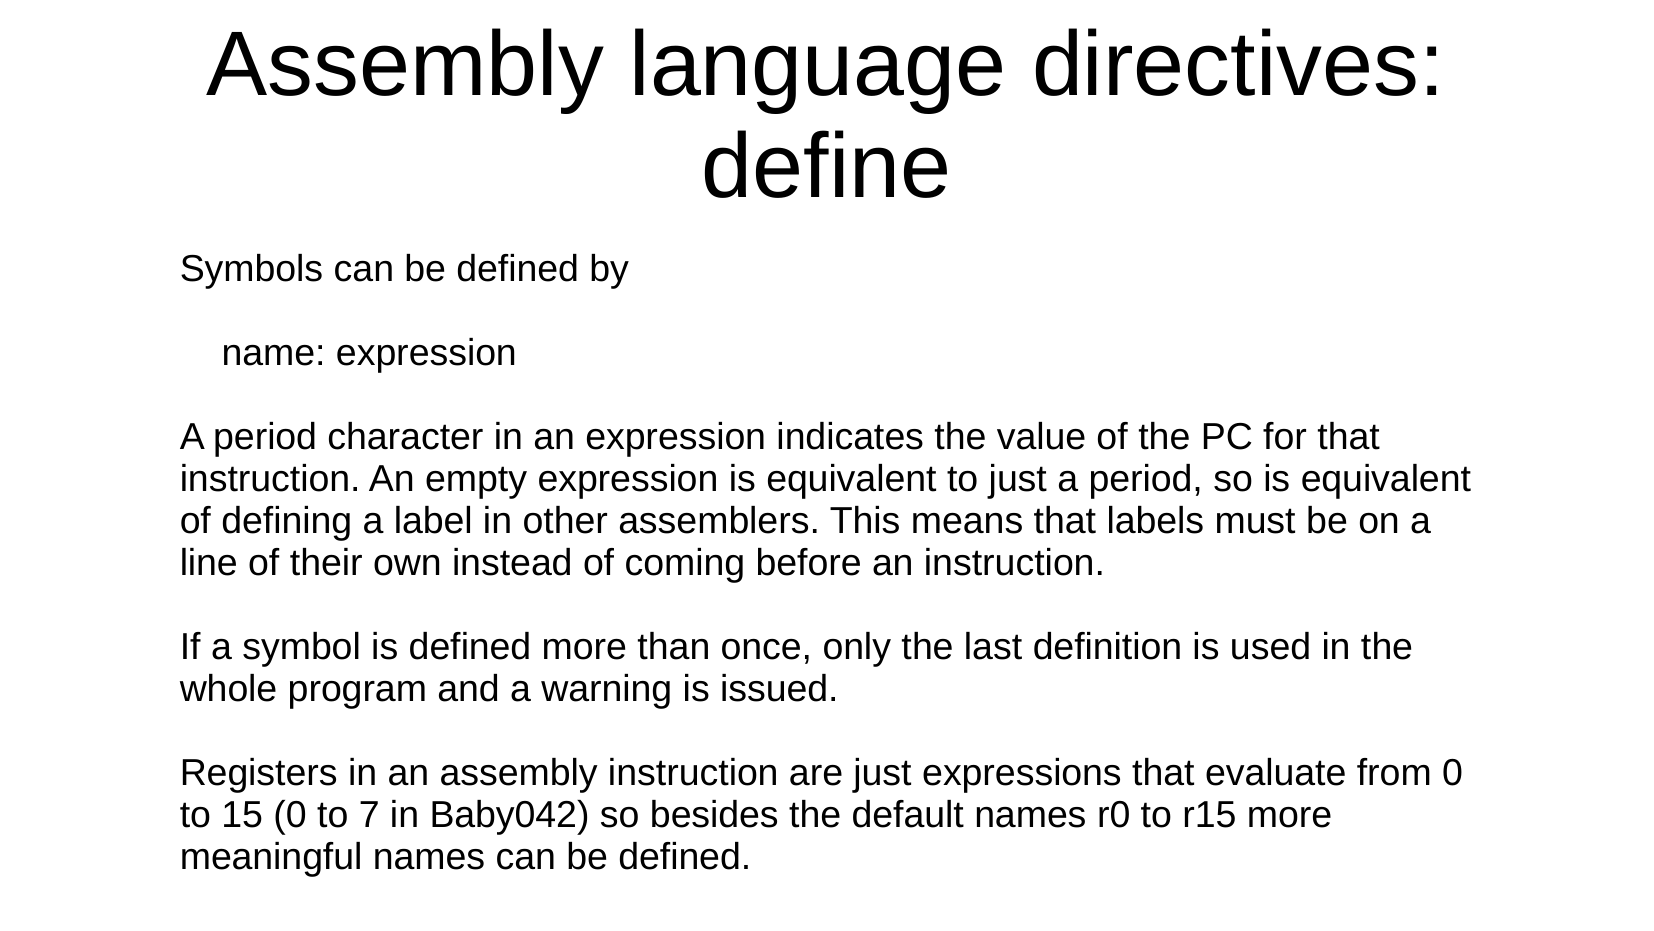

# Assembly language directives: define
Symbols can be defined by
 name: expression
A period character in an expression indicates the value of the PC for that instruction. An empty expression is equivalent to just a period, so is equivalent of defining a label in other assemblers. This means that labels must be on a line of their own instead of coming before an instruction.
If a symbol is defined more than once, only the last definition is used in the whole program and a warning is issued.
Registers in an assembly instruction are just expressions that evaluate from 0 to 15 (0 to 7 in Baby042) so besides the default names r0 to r15 more meaningful names can be defined.